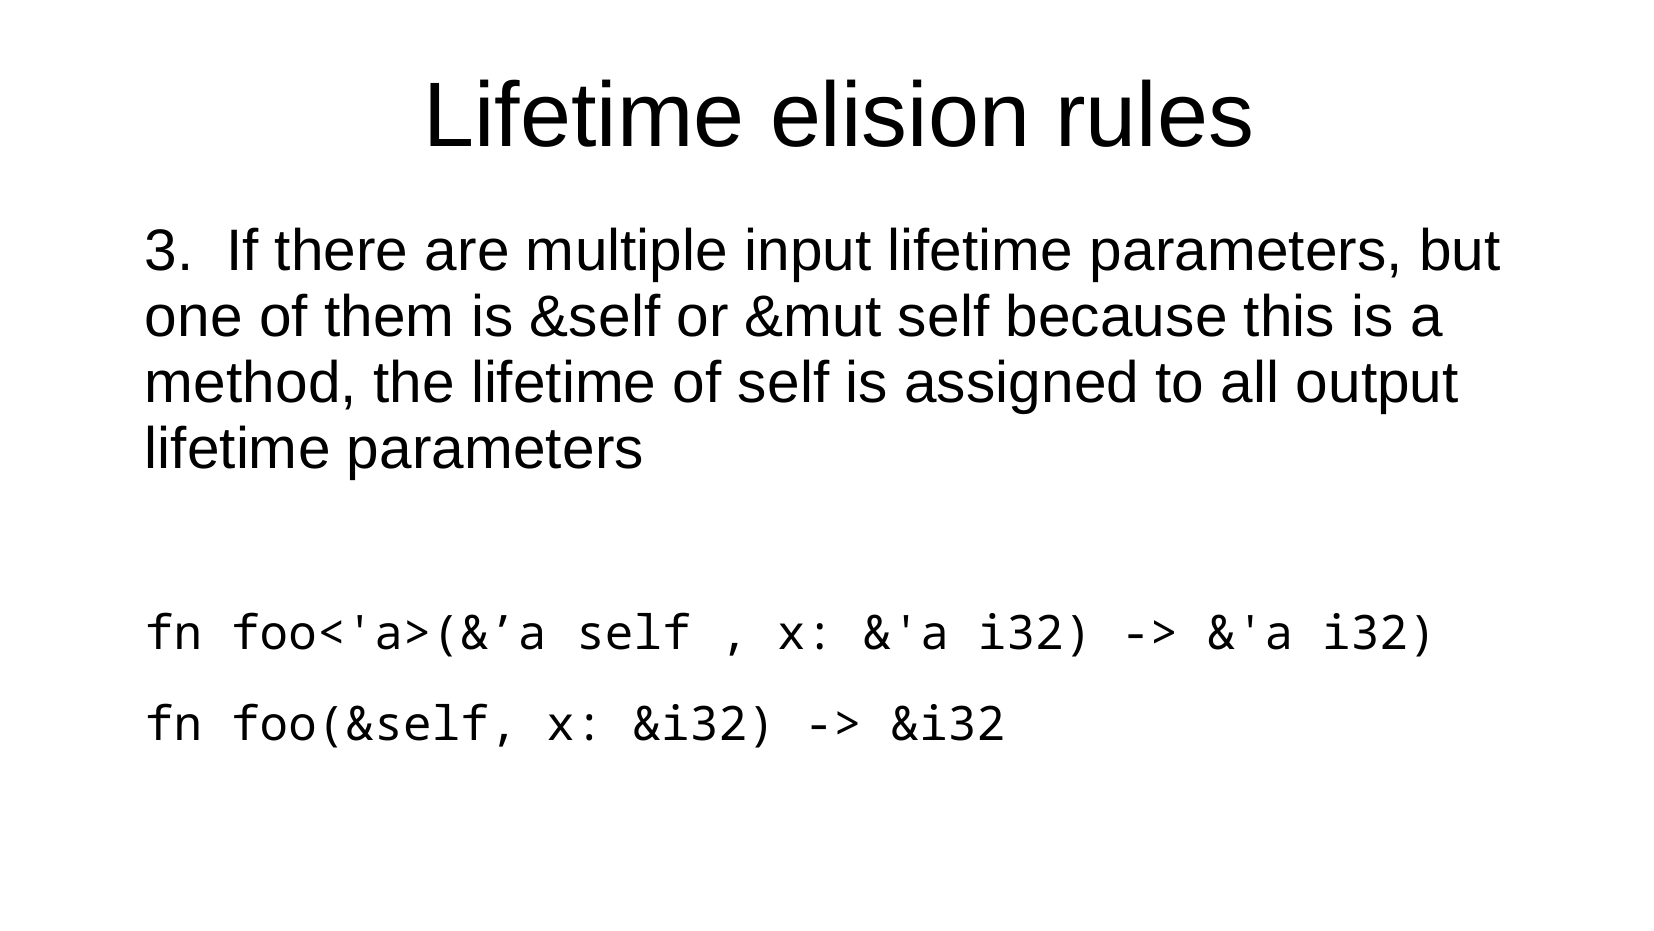

# Lifetime elision rules
3. If there are multiple input lifetime parameters, but one of them is &self or &mut self because this is a method, the lifetime of self is assigned to all output lifetime parameters
fn foo<'a>(&’a self , x: &'a i32) -> &'a i32)
fn foo(&self, x: &i32) -> &i32